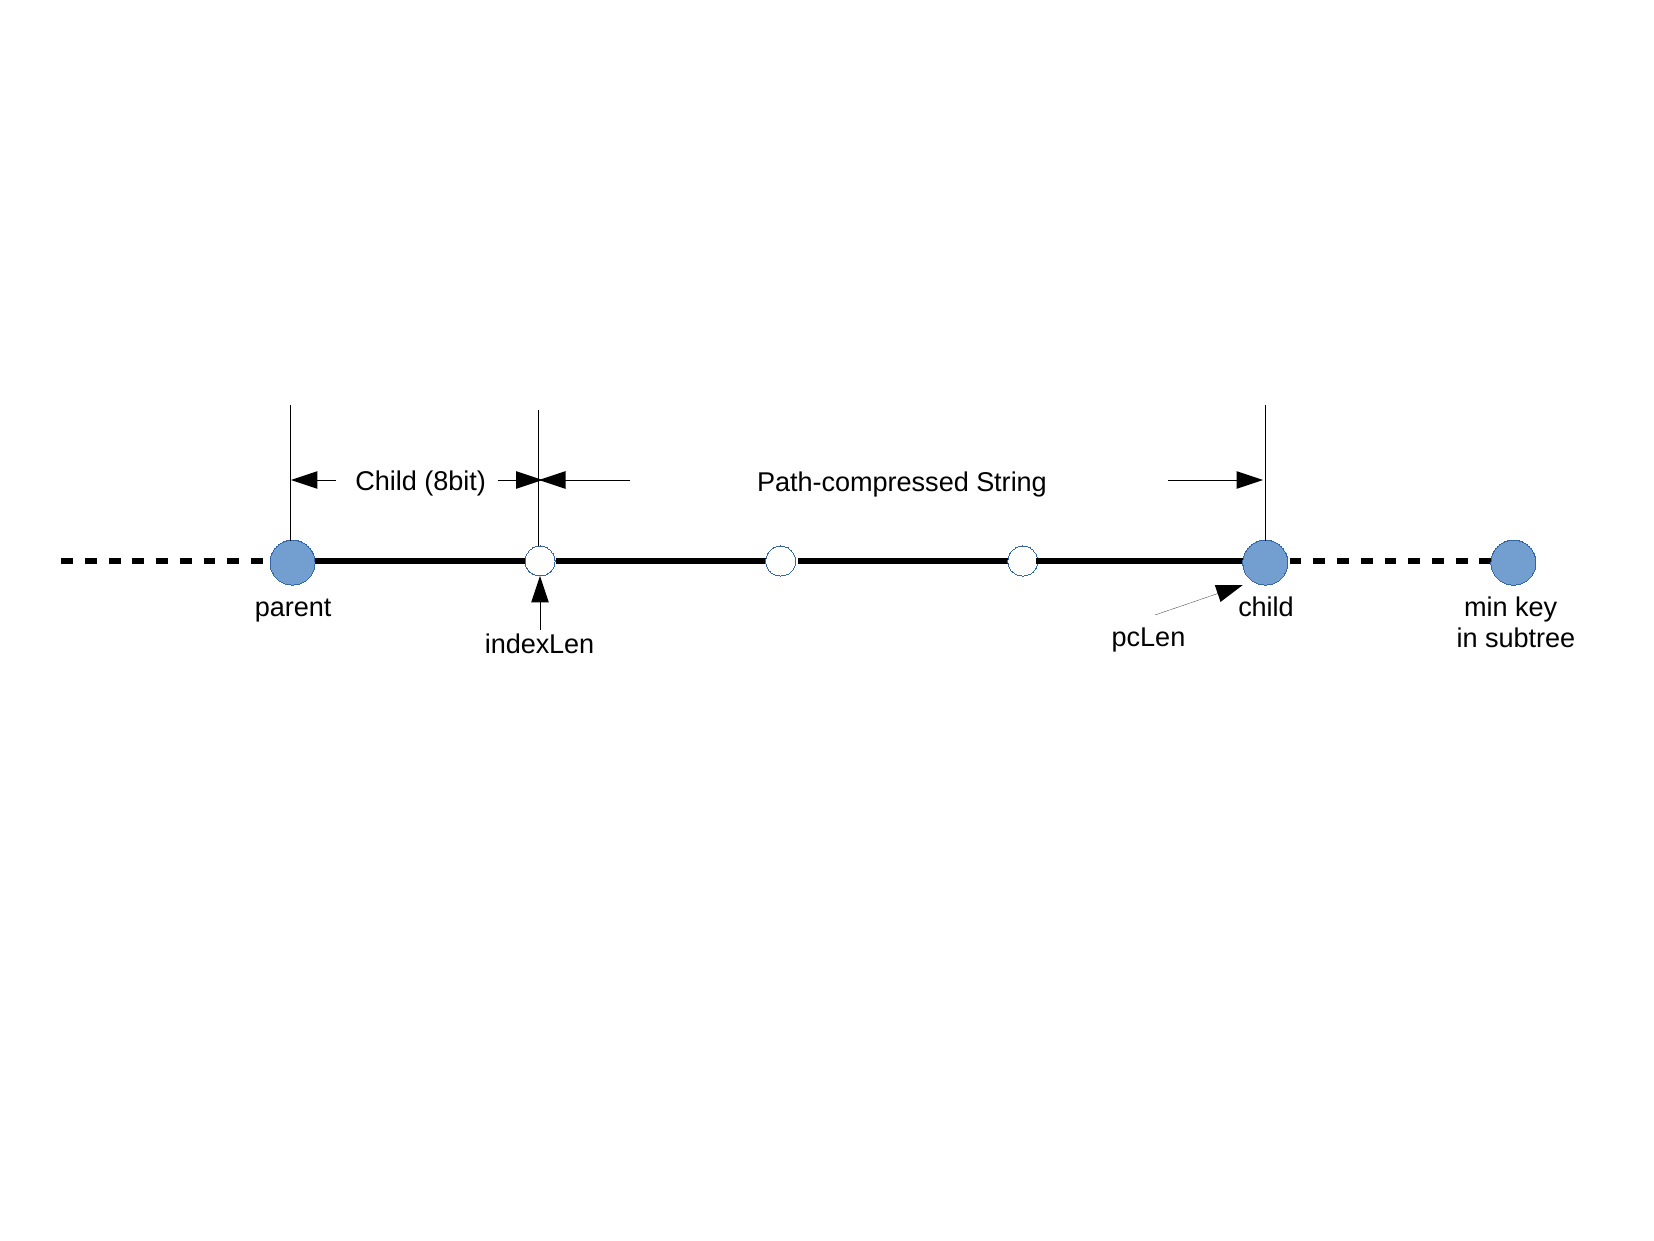

Child (8bit)
Path-compressed String
parent
child
 min key
in subtree
pcLen
indexLen